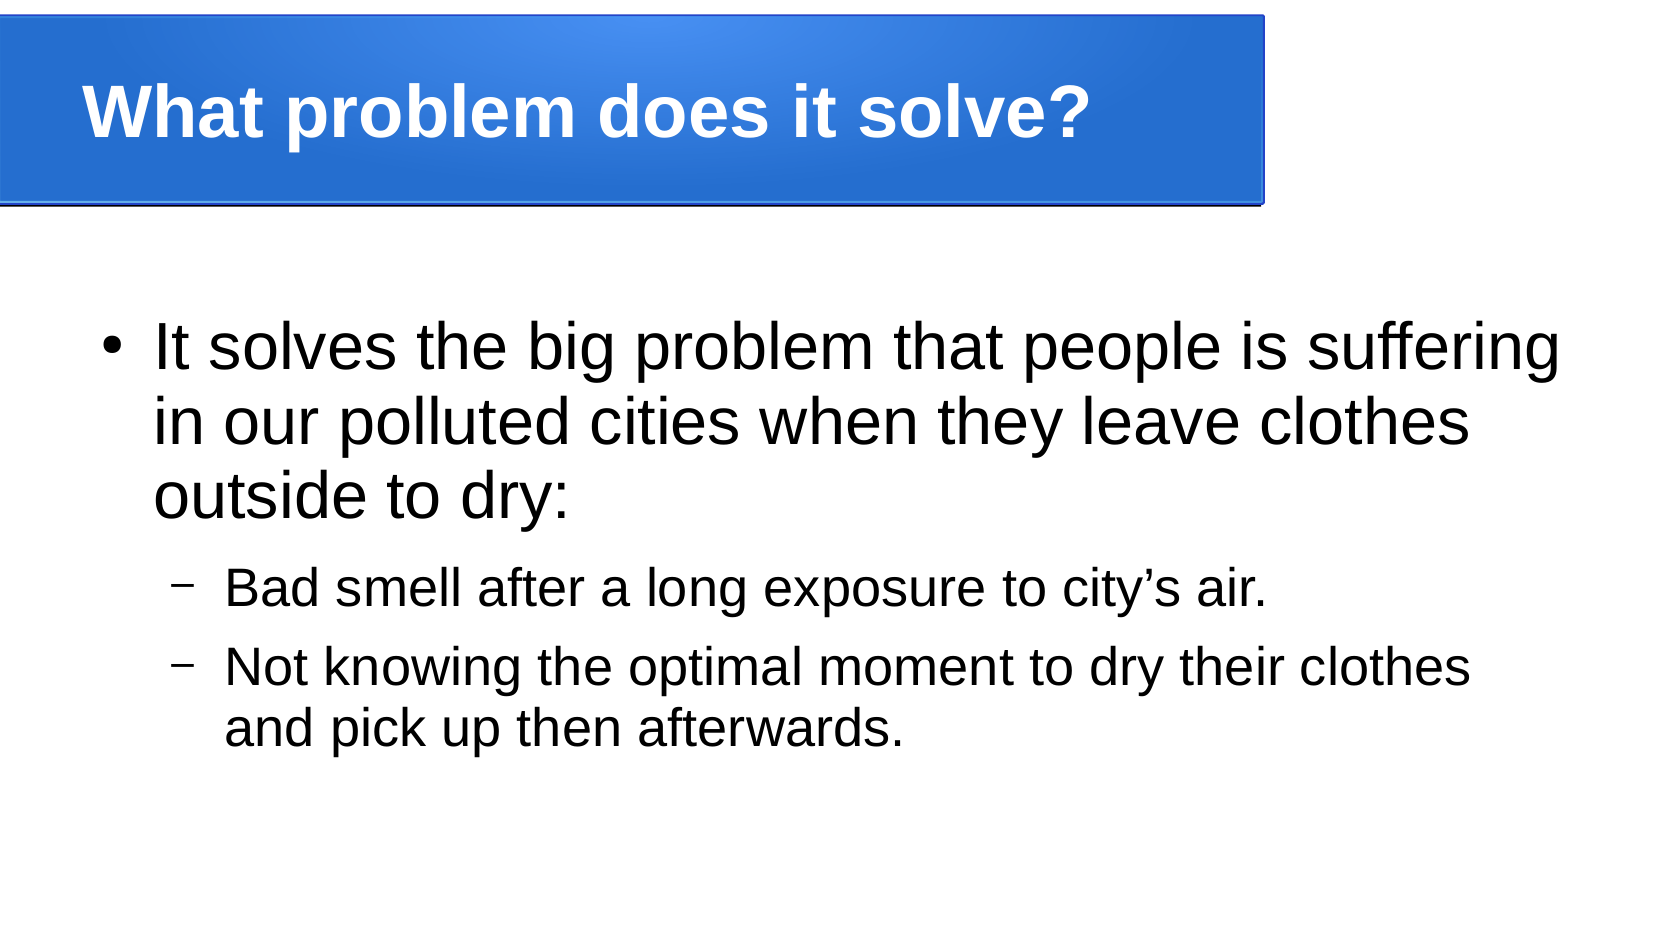

# What problem does it solve?
It solves the big problem that people is suffering in our polluted cities when they leave clothes outside to dry:
Bad smell after a long exposure to city’s air.
Not knowing the optimal moment to dry their clothes and pick up then afterwards.